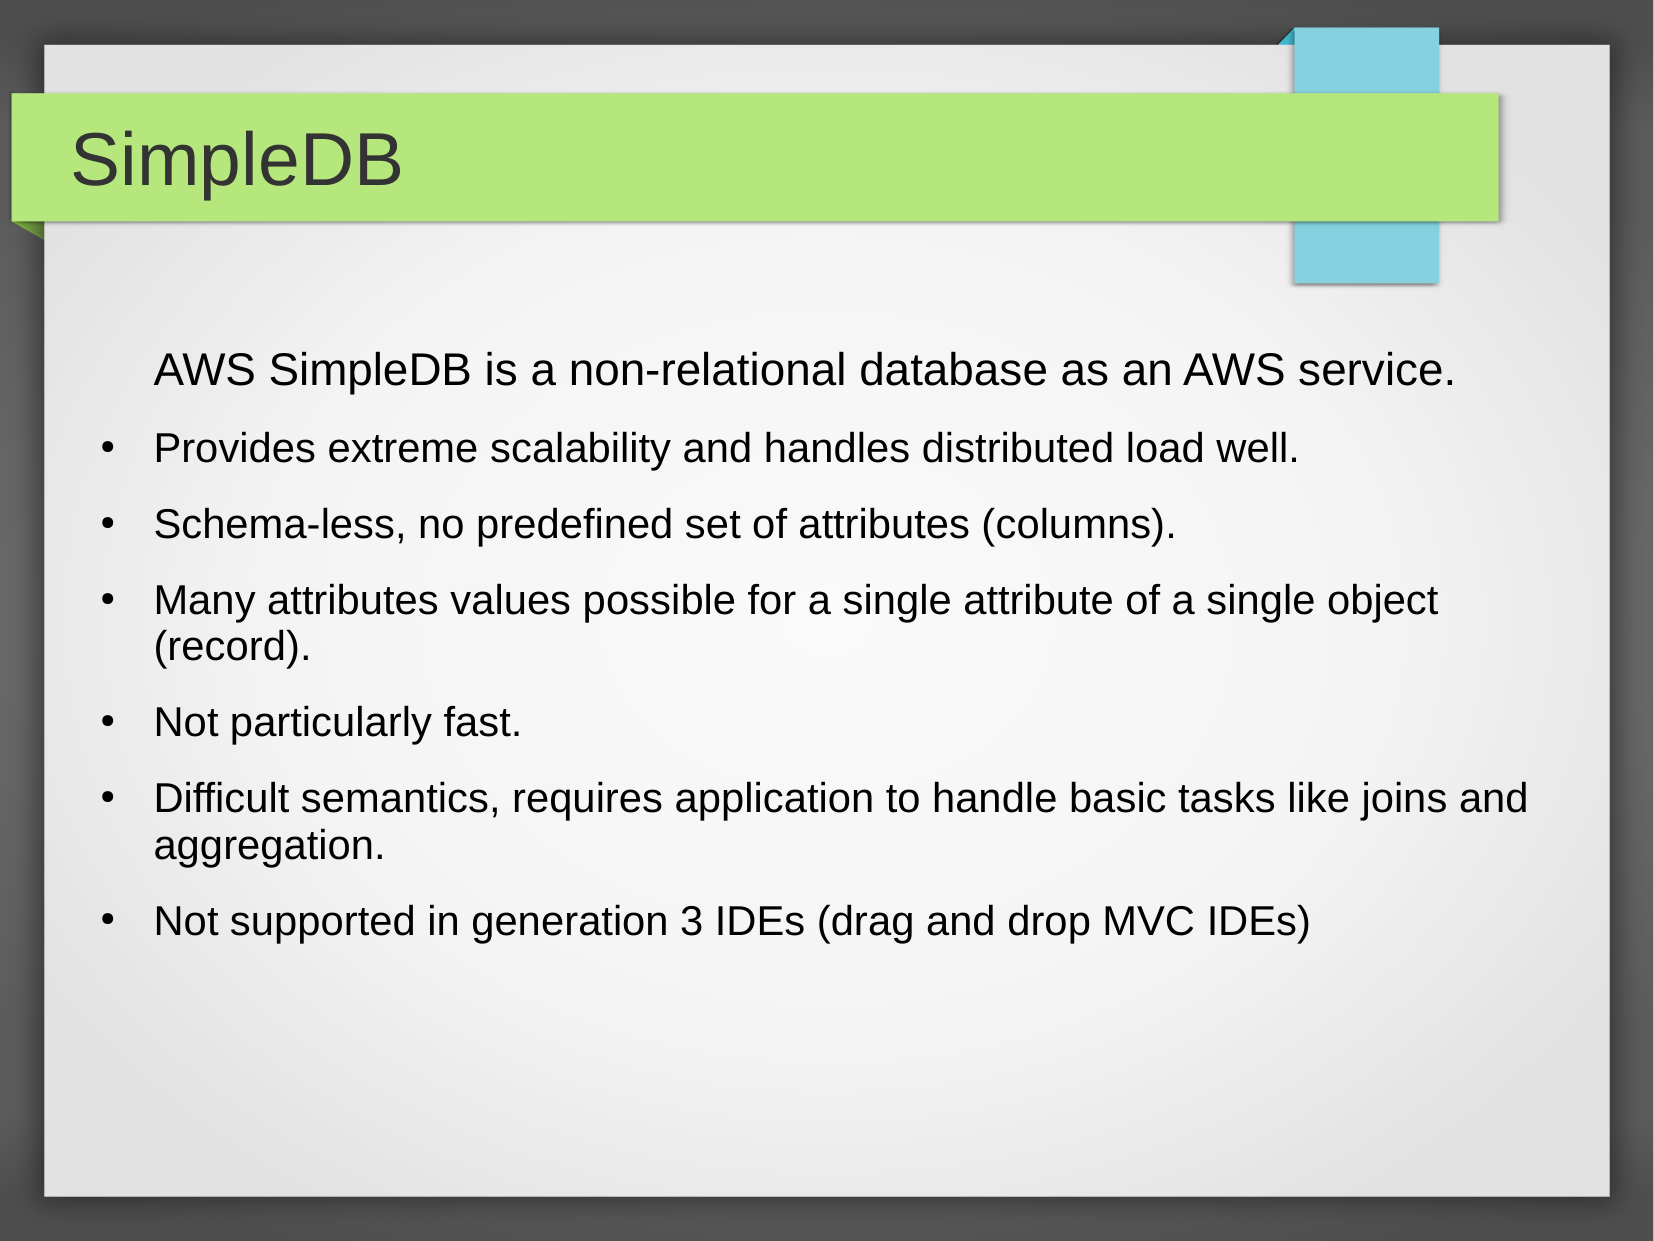

# SimpleDB
AWS SimpleDB is a non-relational database as an AWS service.
Provides extreme scalability and handles distributed load well.
Schema-less, no predefined set of attributes (columns).
Many attributes values possible for a single attribute of a single object (record).
Not particularly fast.
Difficult semantics, requires application to handle basic tasks like joins and aggregation.
Not supported in generation 3 IDEs (drag and drop MVC IDEs)